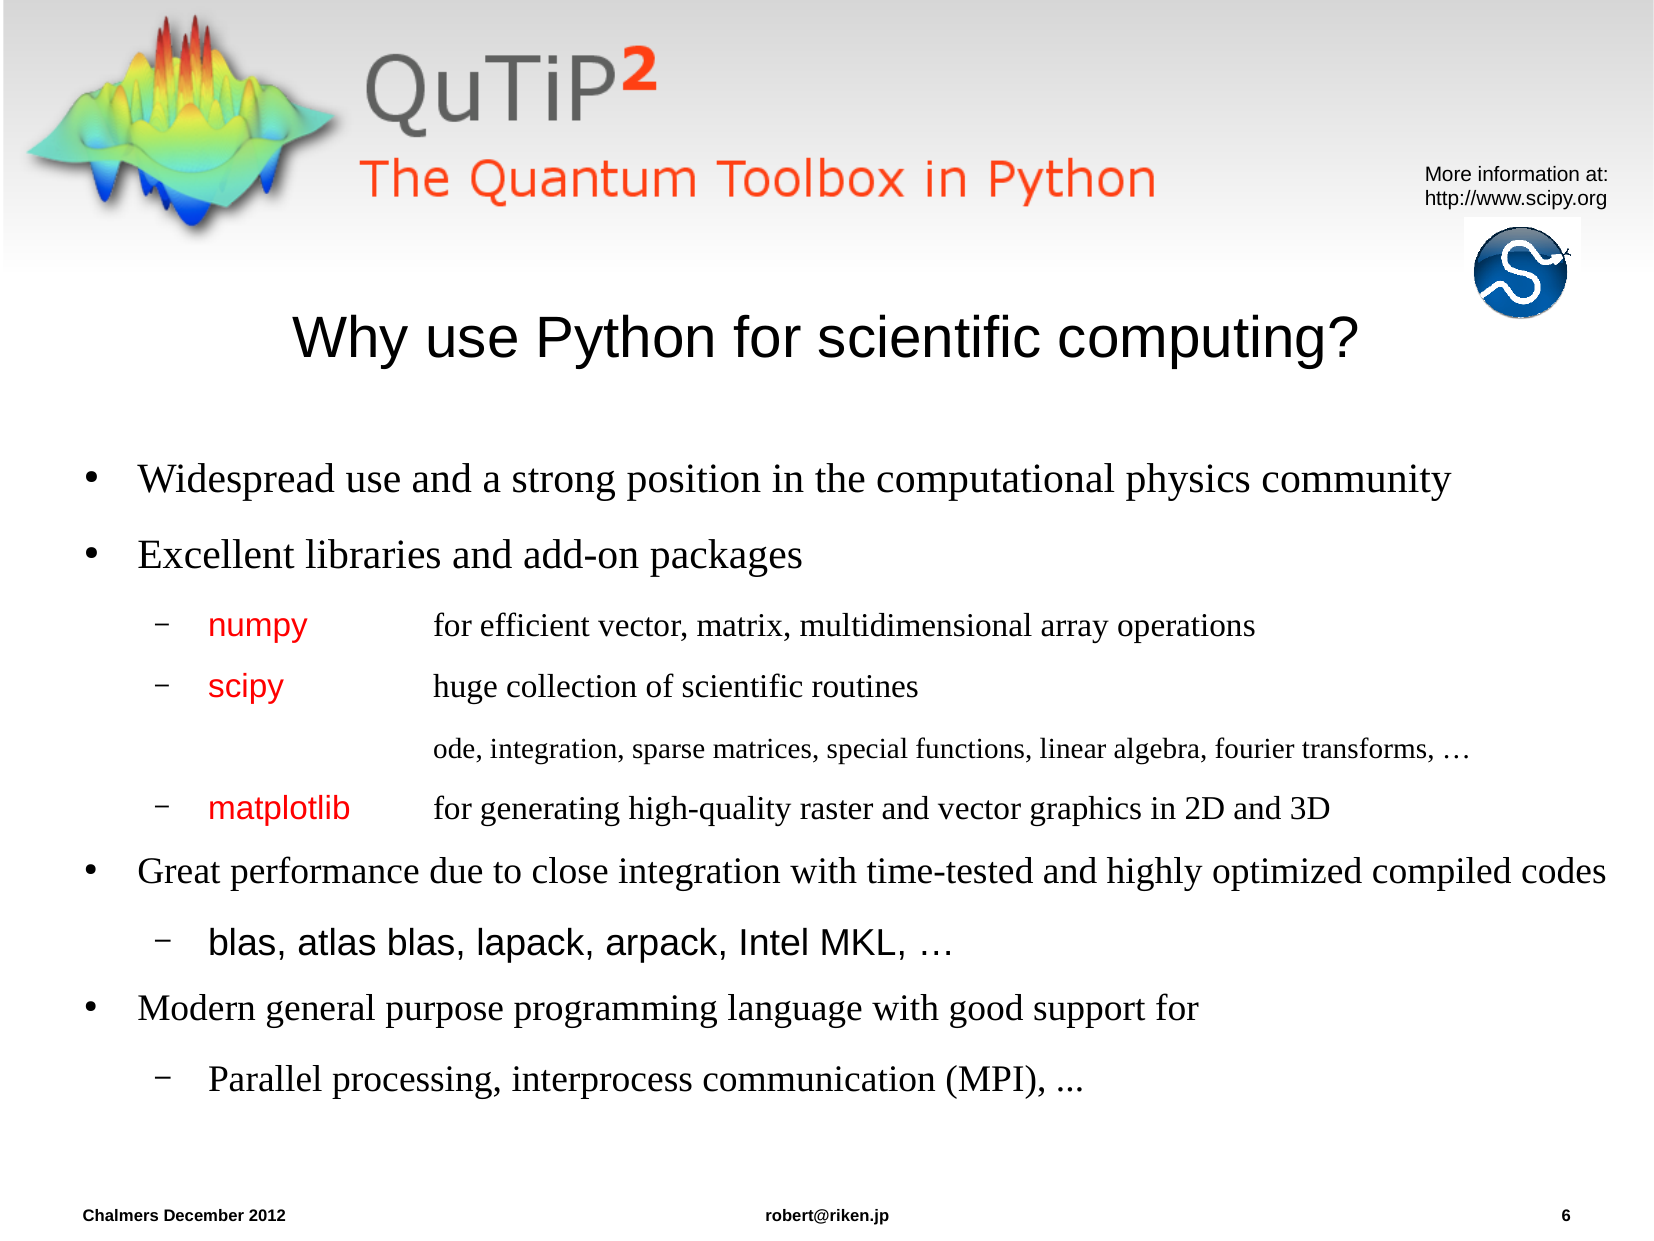

More information at:
http://www.scipy.org
# Why use Python for scientific computing?
Widespread use and a strong position in the computational physics community
Excellent libraries and add-on packages
numpy		for efficient vector, matrix, multidimensional array operations
scipy		huge collection of scientific routines
			ode, integration, sparse matrices, special functions, linear algebra, fourier transforms, …
matplotlib		for generating high-quality raster and vector graphics in 2D and 3D
Great performance due to close integration with time-tested and highly optimized compiled codes
blas, atlas blas, lapack, arpack, Intel MKL, …
Modern general purpose programming language with good support for
Parallel processing, interprocess communication (MPI), ...
6